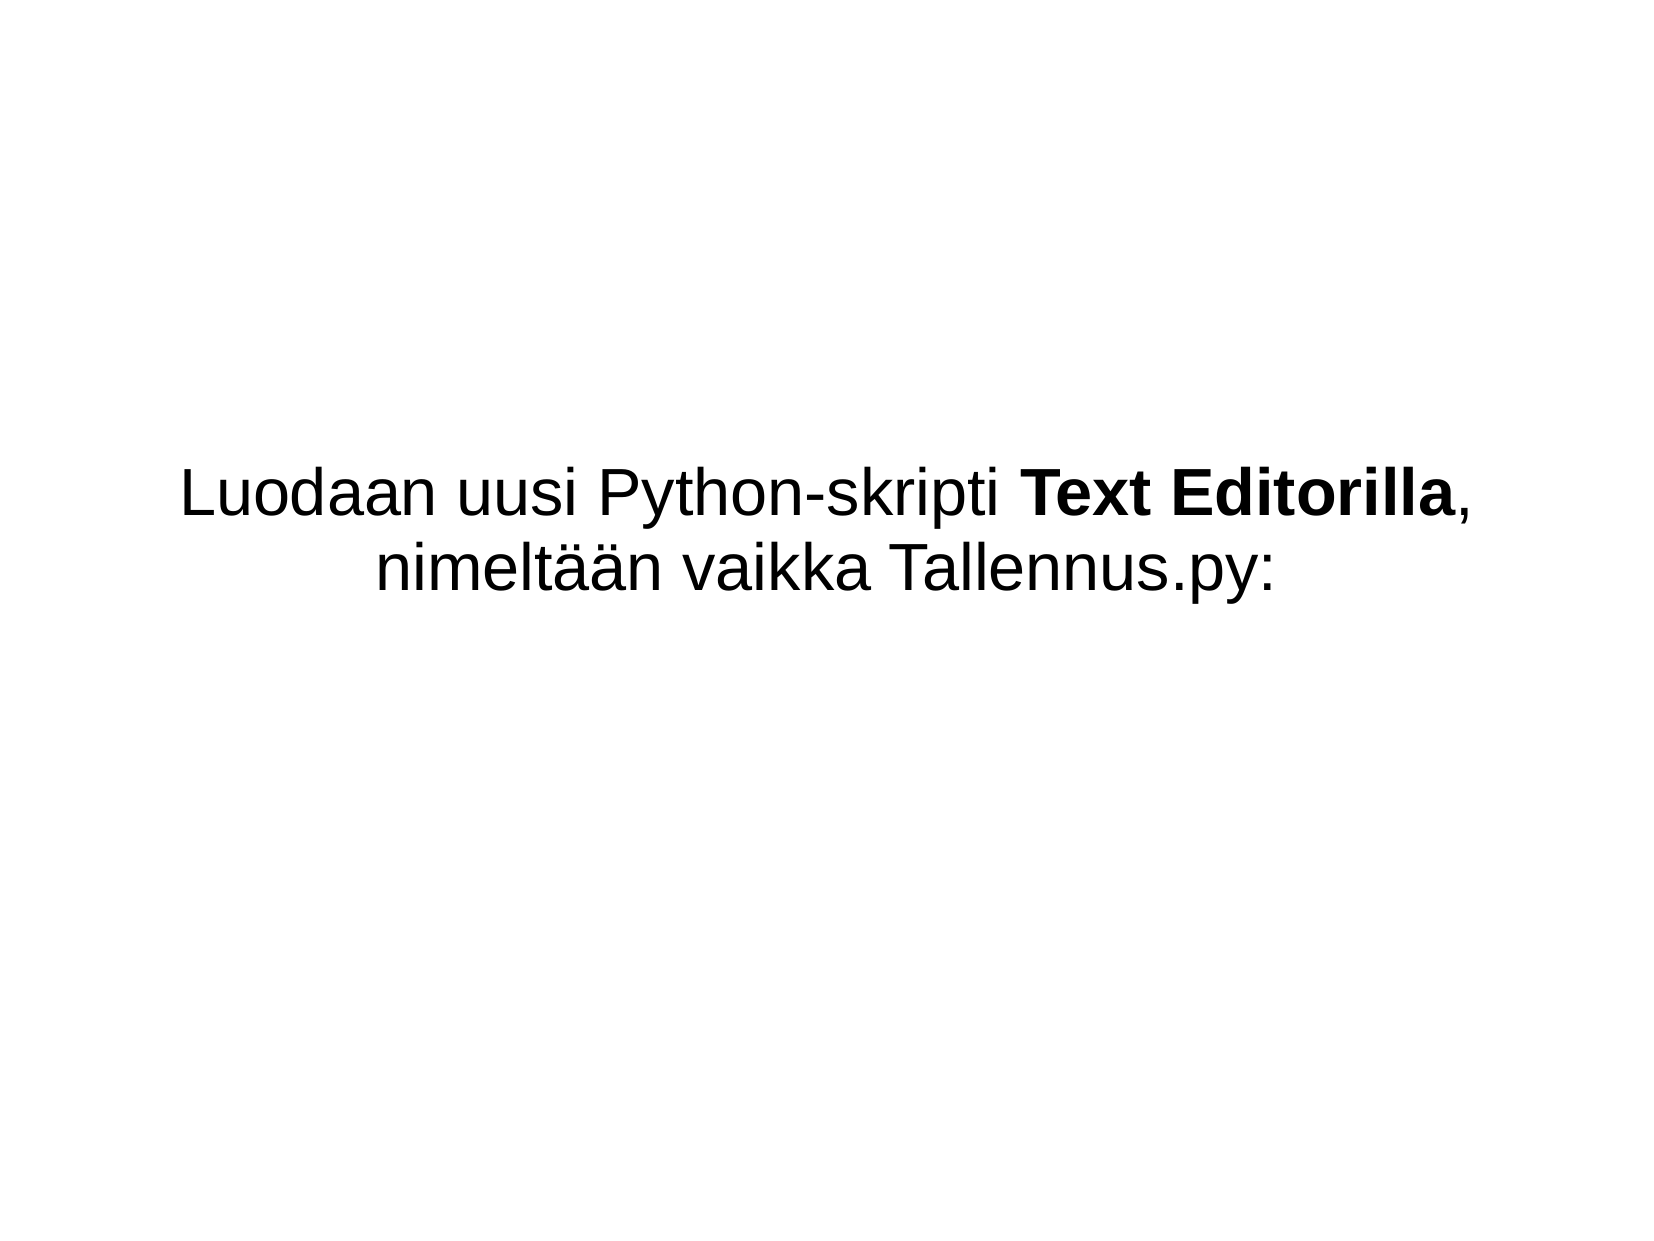

# Luodaan uusi Python-skripti Text Editorilla, nimeltään vaikka Tallennus.py: